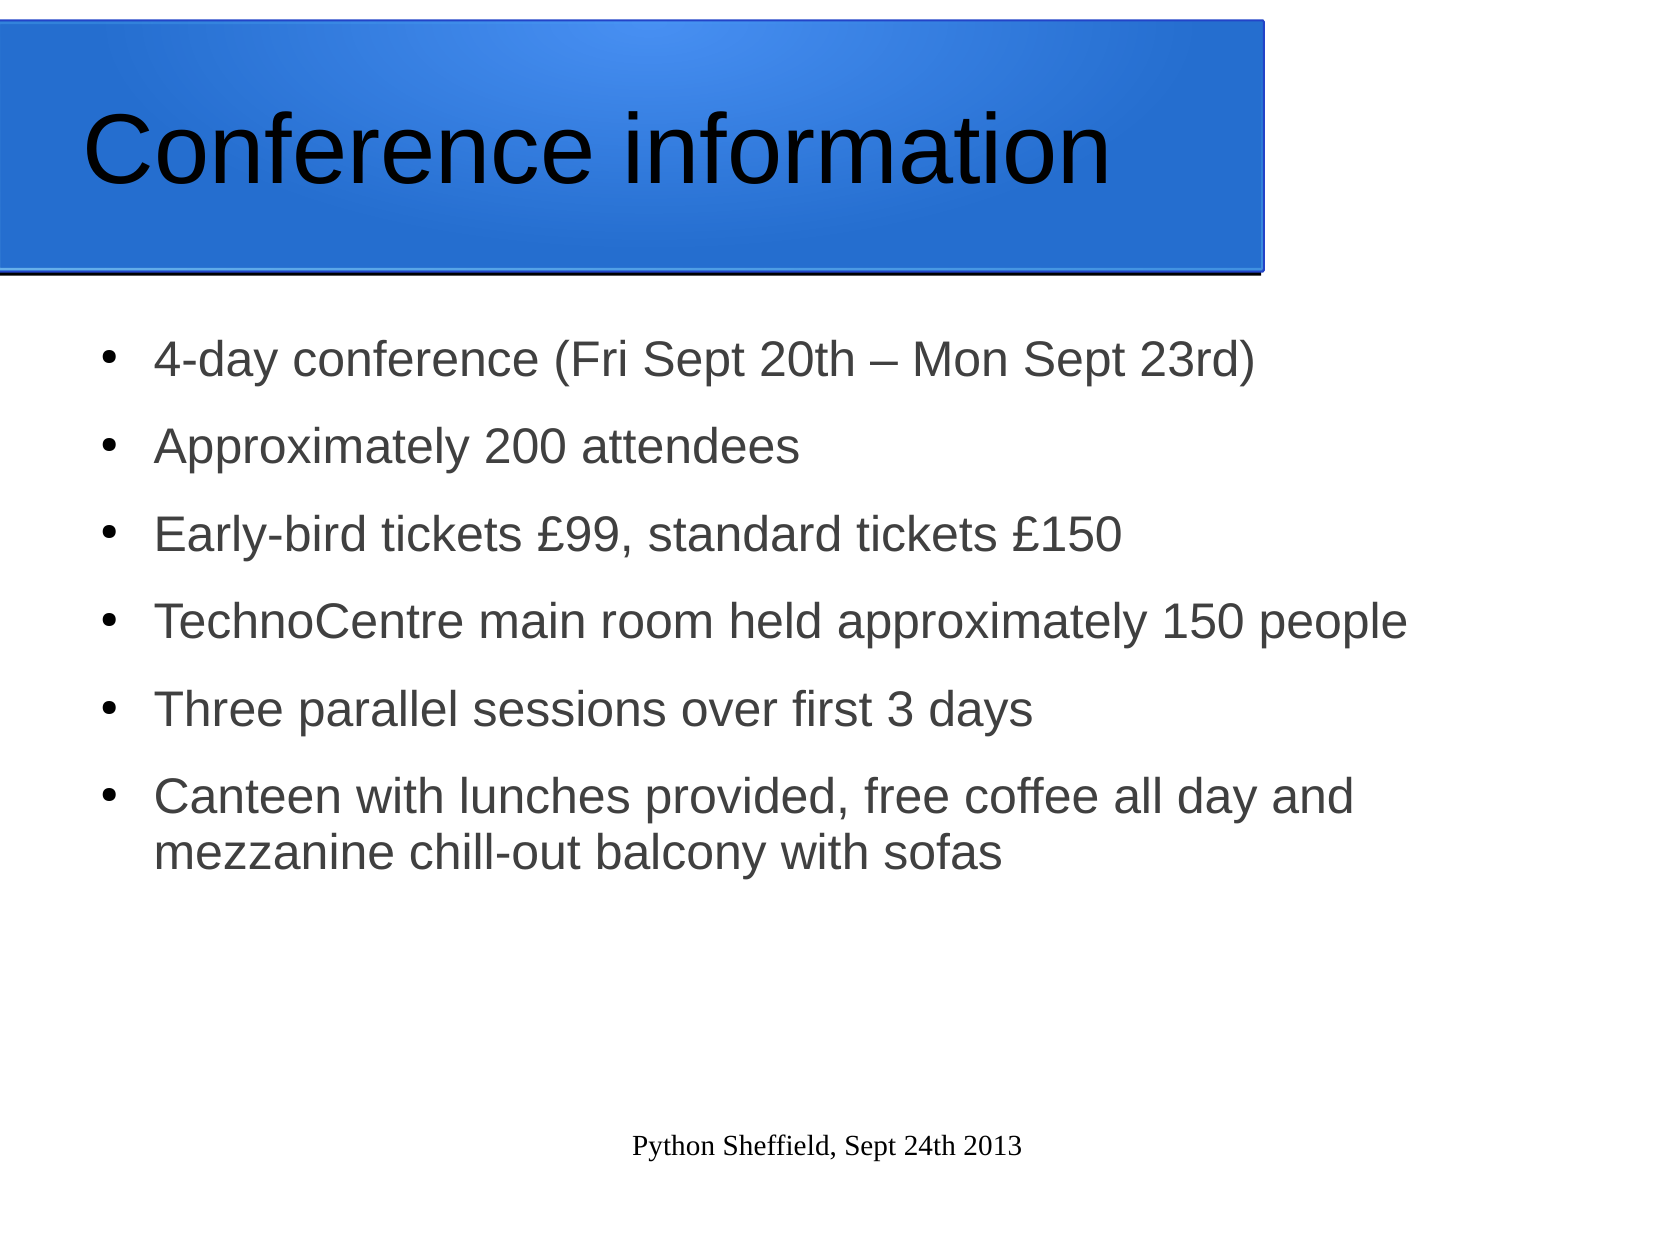

# Conference information
4-day conference (Fri Sept 20th – Mon Sept 23rd)
Approximately 200 attendees
Early-bird tickets £99, standard tickets £150
TechnoCentre main room held approximately 150 people
Three parallel sessions over first 3 days
Canteen with lunches provided, free coffee all day and mezzanine chill-out balcony with sofas
Python Sheffield, Sept 24th 2013